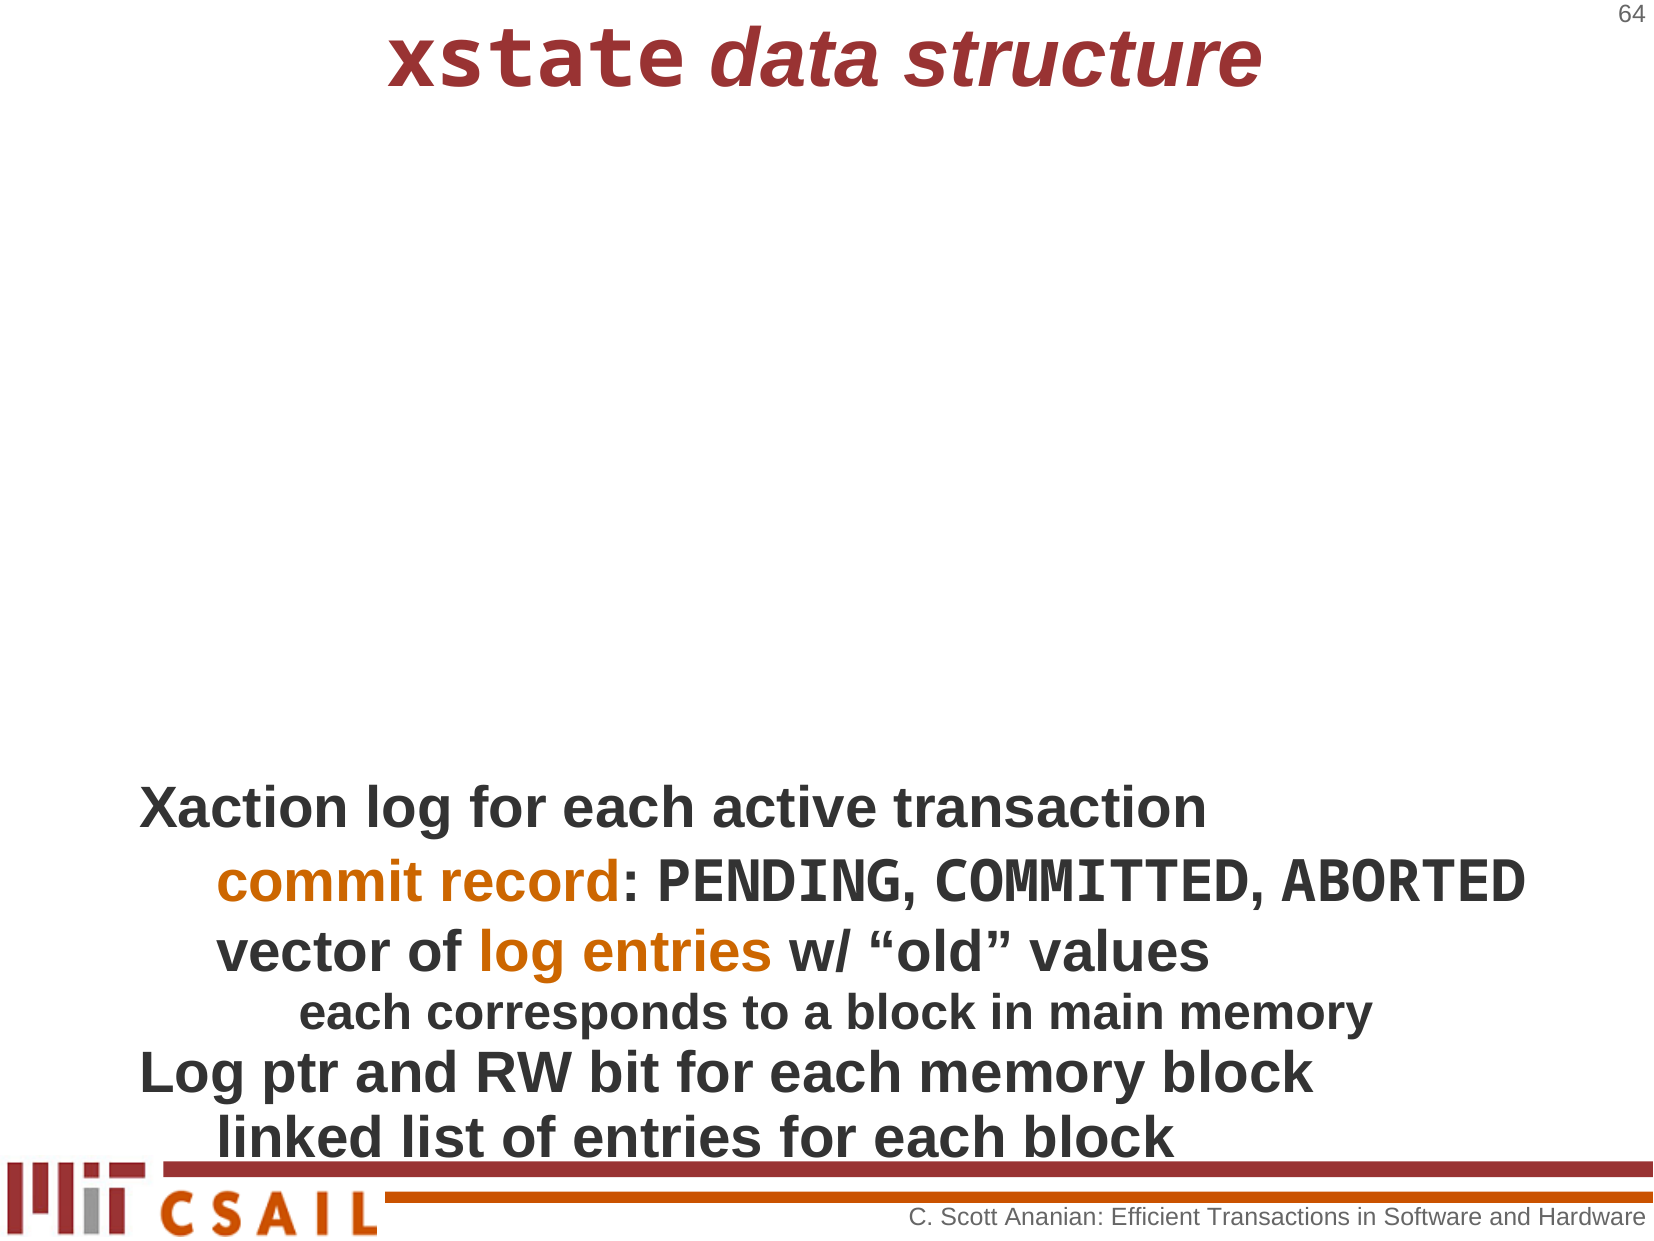

# xstate data structure
Xaction log for each active transaction
commit record: PENDING, COMMITTED, ABORTED
vector of log entries w/ “old” values
each corresponds to a block in main memory
Log ptr and RW bit for each memory block
linked list of entries for each block